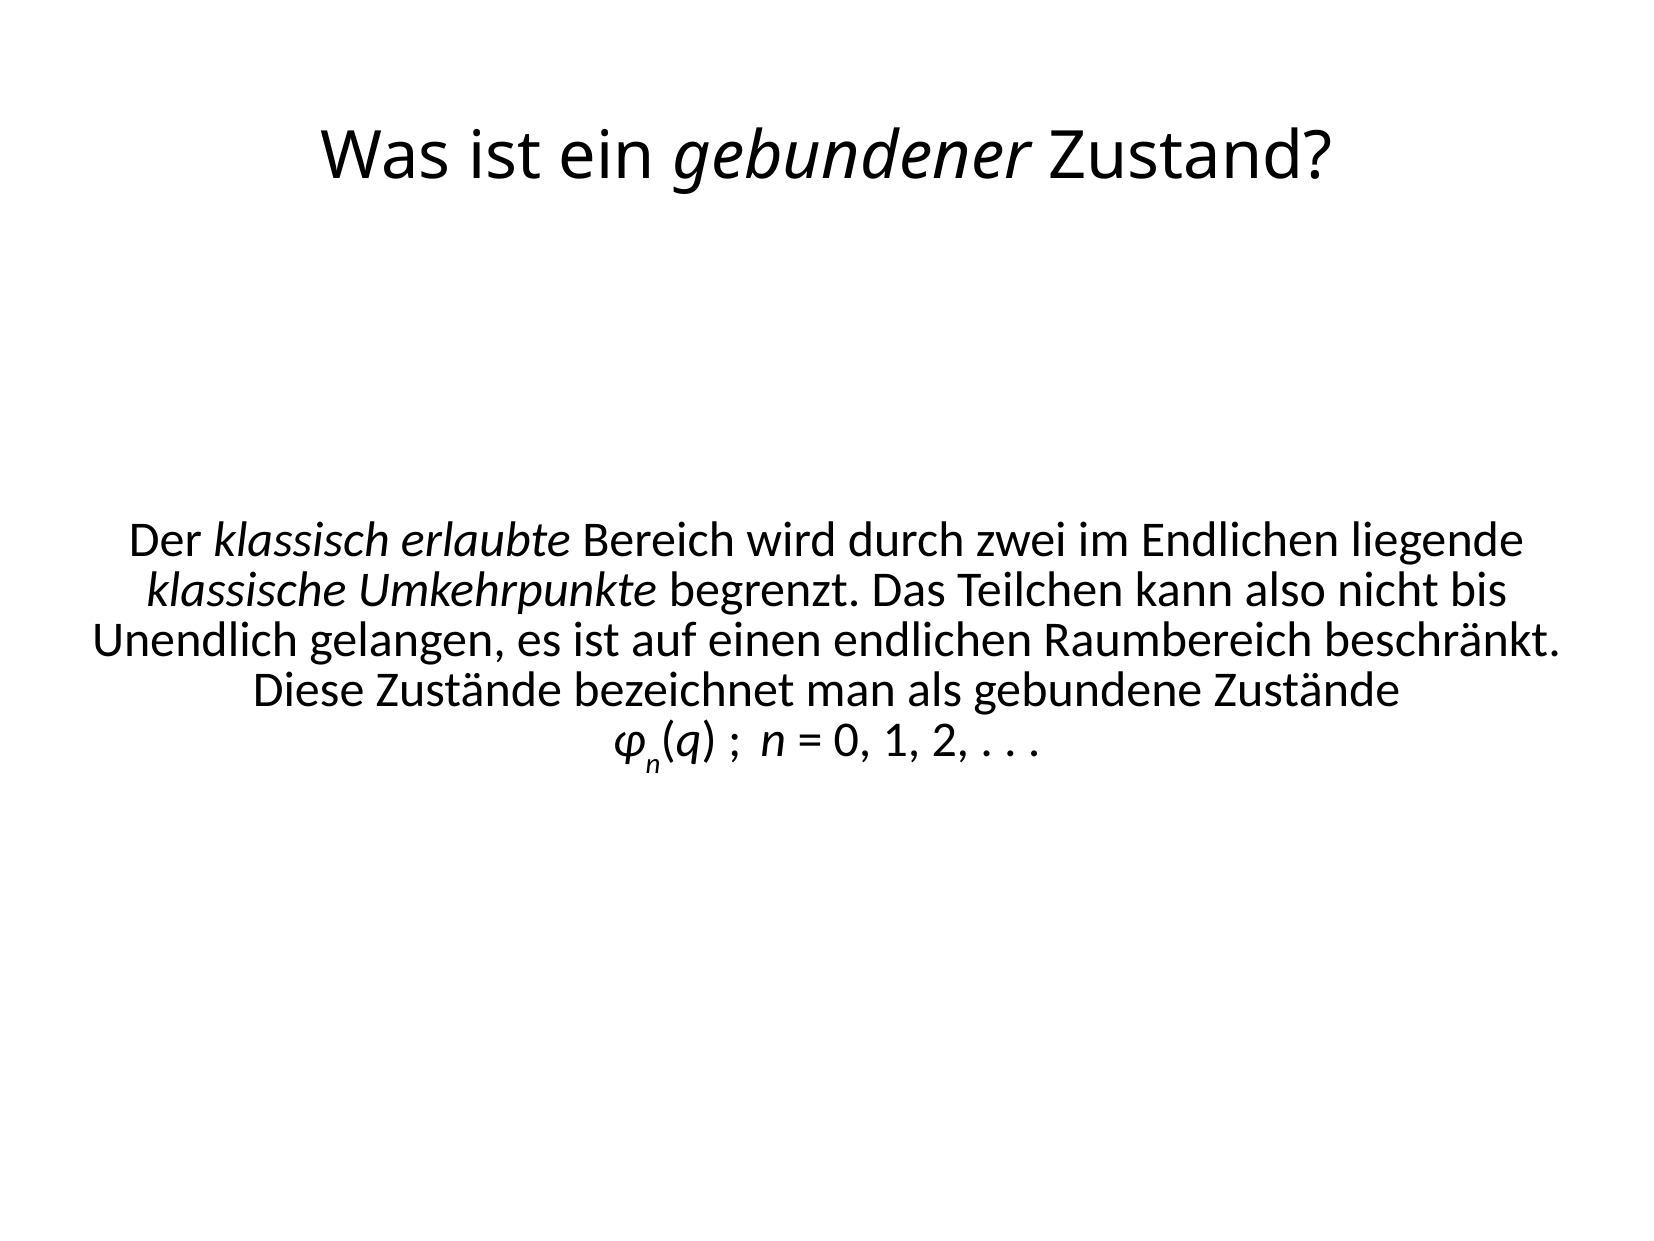

# Was ist ein gebundener Zustand?
Der klassisch erlaubte Bereich wird durch zwei im Endlichen liegende klassische Umkehrpunkte begrenzt. Das Teilchen kann also nicht bis Unendlich gelangen, es ist auf einen endlichen Raumbereich beschränkt. Diese Zustände bezeichnet man als gebundene Zustände
φn(q) ; 	n = 0, 1, 2, . . .